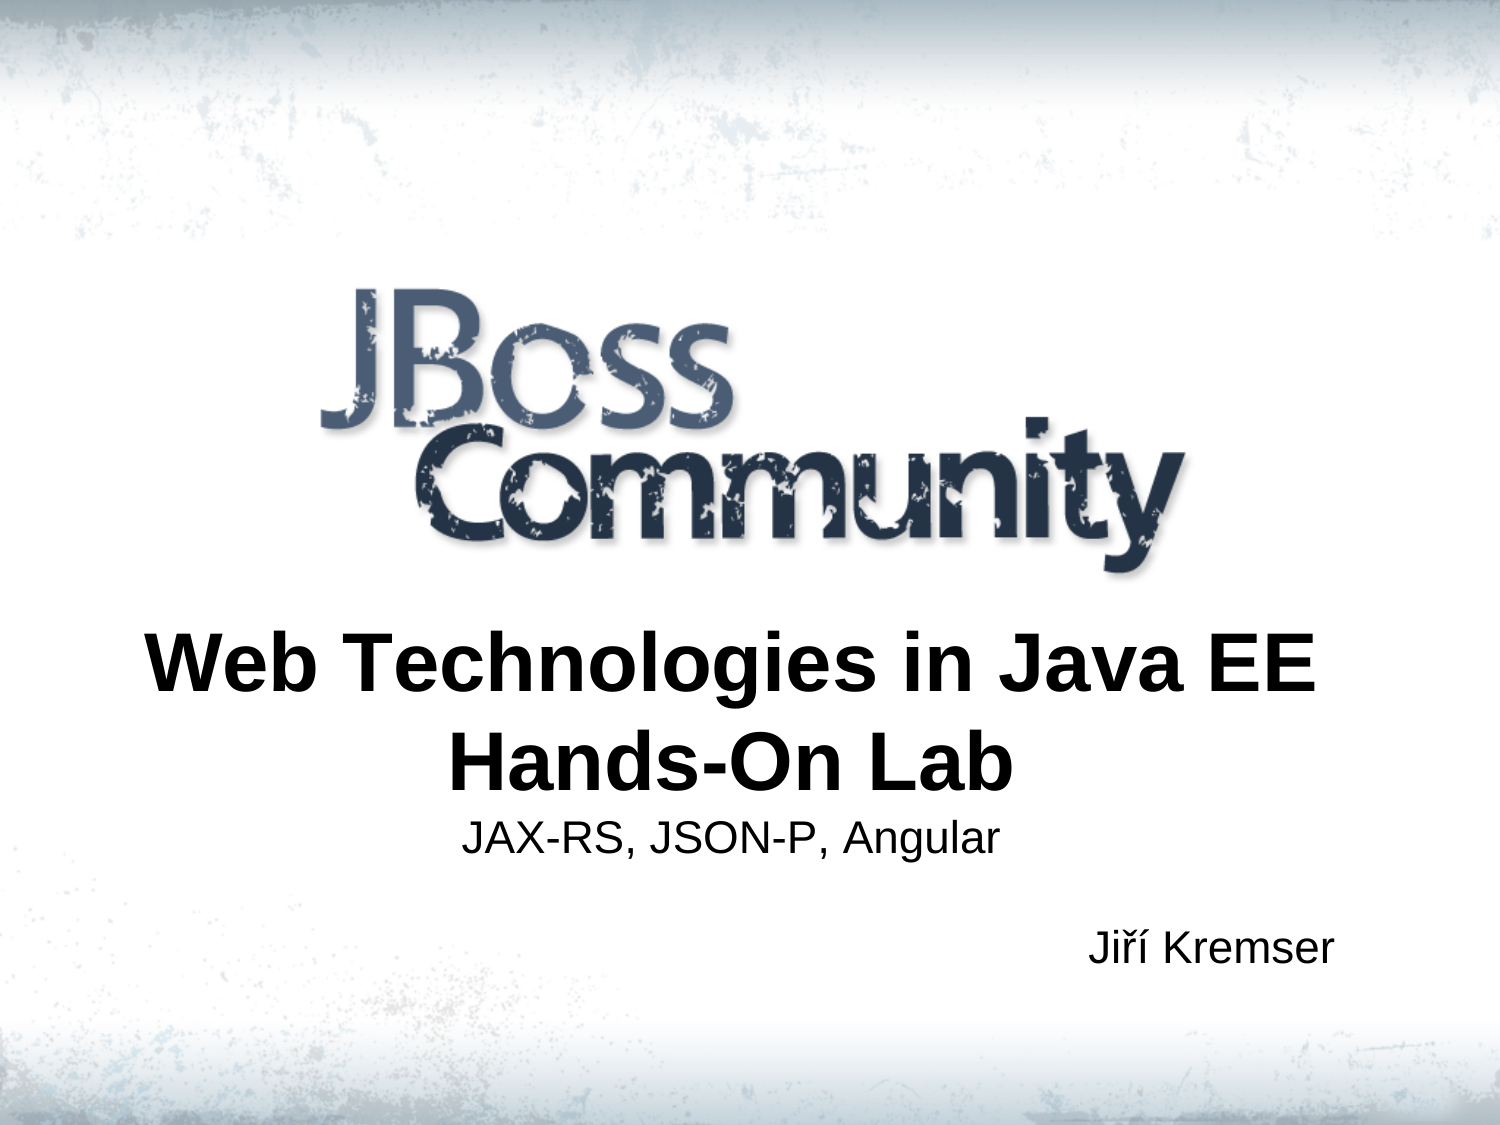

Web Technologies in Java EE Hands-On Lab
JAX-RS, JSON-P, Angular
Jiří Kremser